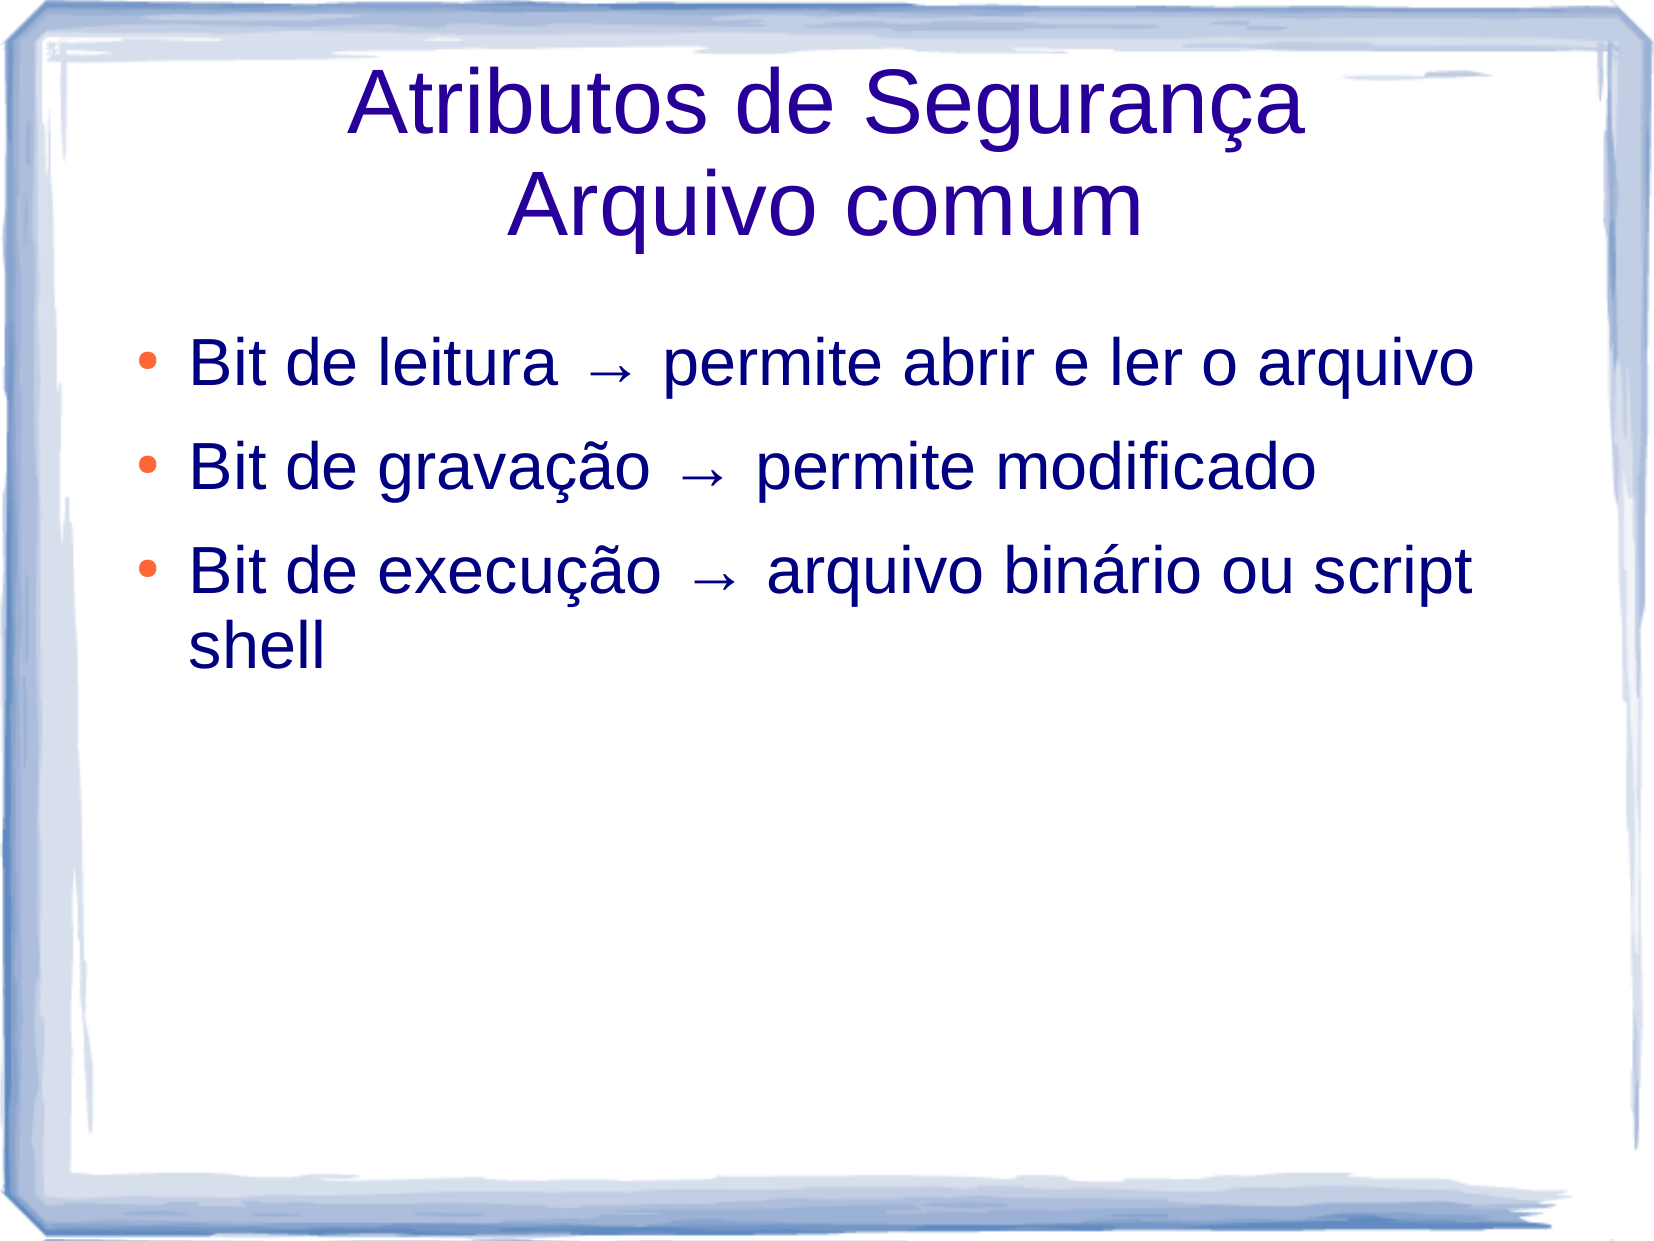

# Atributos de Segurança Arquivo comum
Bit de leitura → permite abrir e ler o arquivo
Bit de gravação → permite modificado
Bit de execução → arquivo binário ou script shell